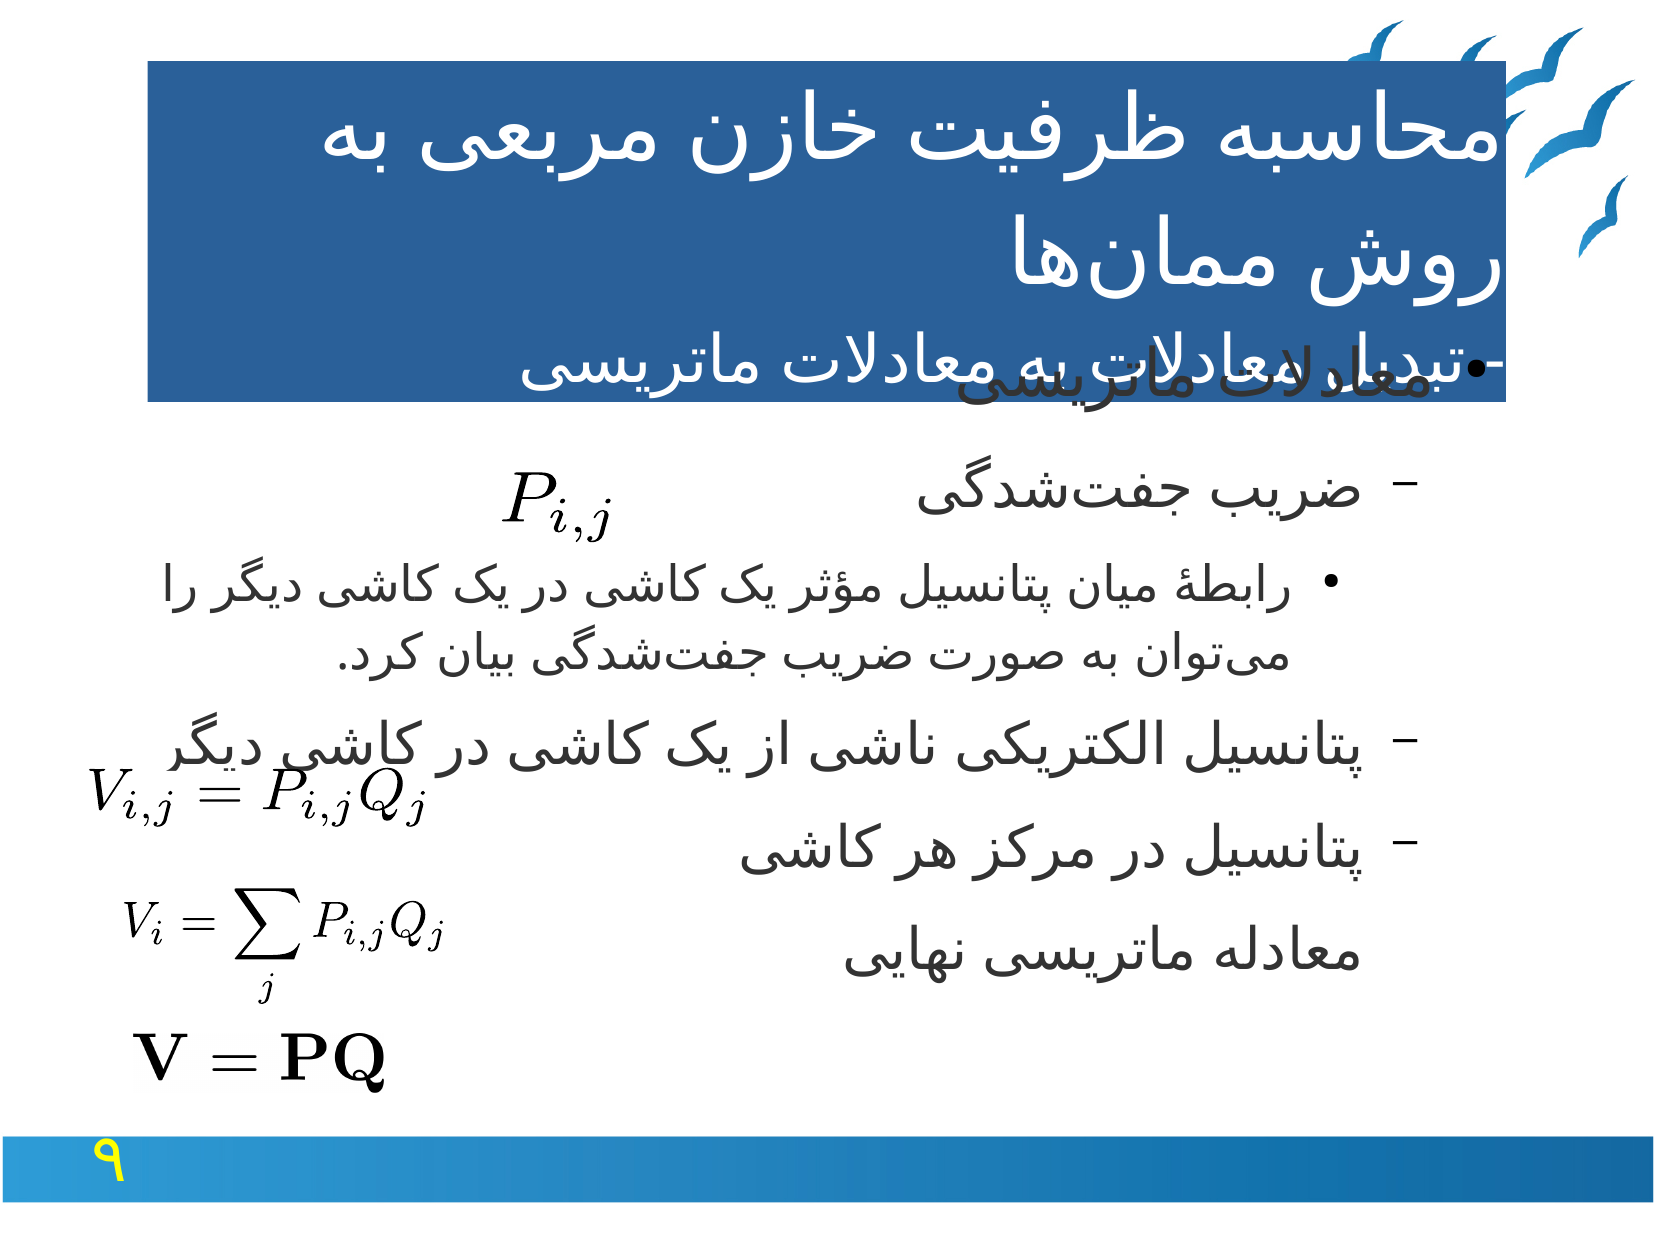

# محاسبه ظرفیت خازن مربعی به روش ممان‌ها - تبدیل معادلات به معادلات ماتریسی
معادلات ماتریسی
ضریب جفت‌شدگی
رابطهٔ میان پتانسیل مؤثر یک کاشی در یک کاشی دیگر را می‌توان به صورت ضریب جفت‌شدگی بیان کرد.
پتانسیل الکتریکی ناشی از یک کاشی در کاشی دیگر
پتانسیل در مرکز هر کاشی
معادله ماتریسی نهایی
 ۹